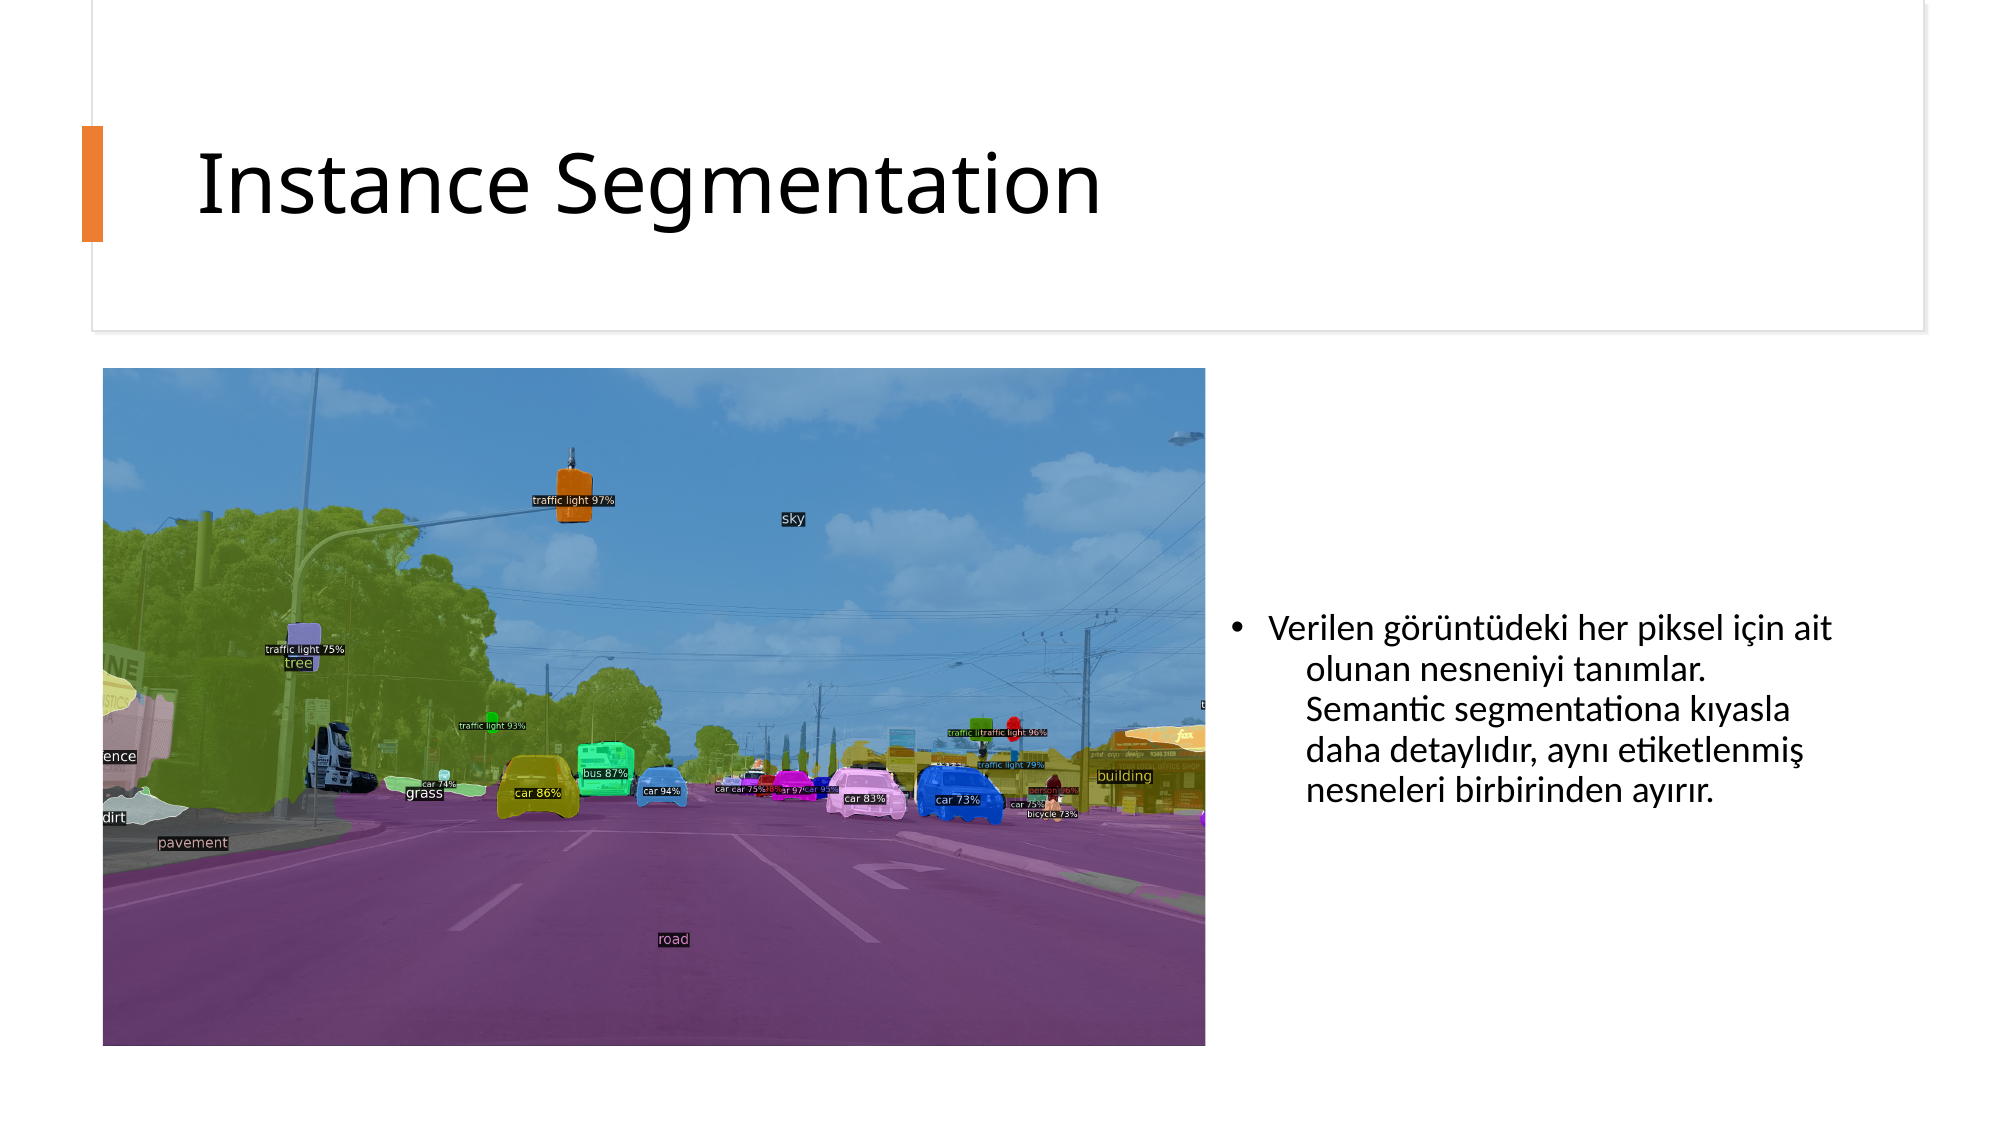

# Instance Segmentation
Verilen görüntüdeki her piksel için ait olunan nesneniyi tanımlar. Semantic segmentationa kıyasla daha detaylıdır, aynı etiketlenmiş nesneleri birbirinden ayırır.